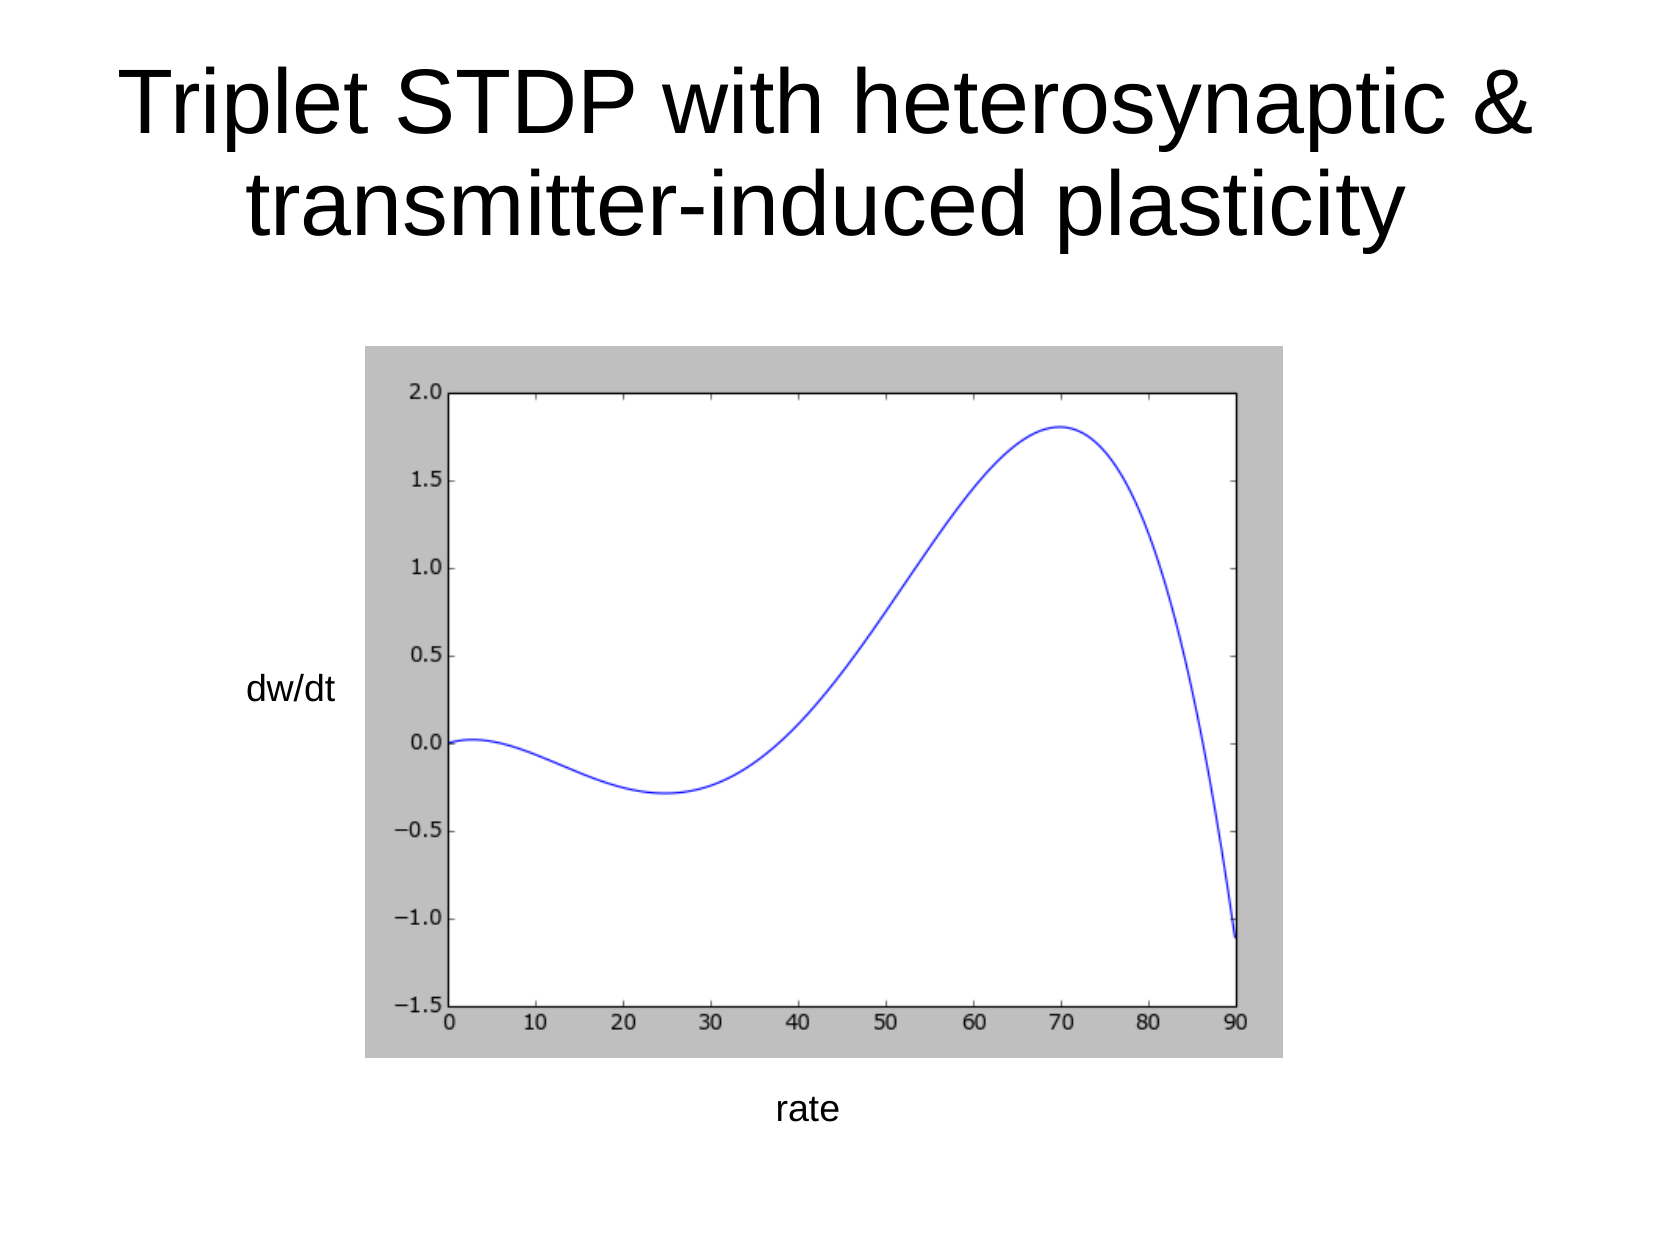

# Triplet STDP with heterosynaptic & transmitter-induced plasticity
dw/dt
rate